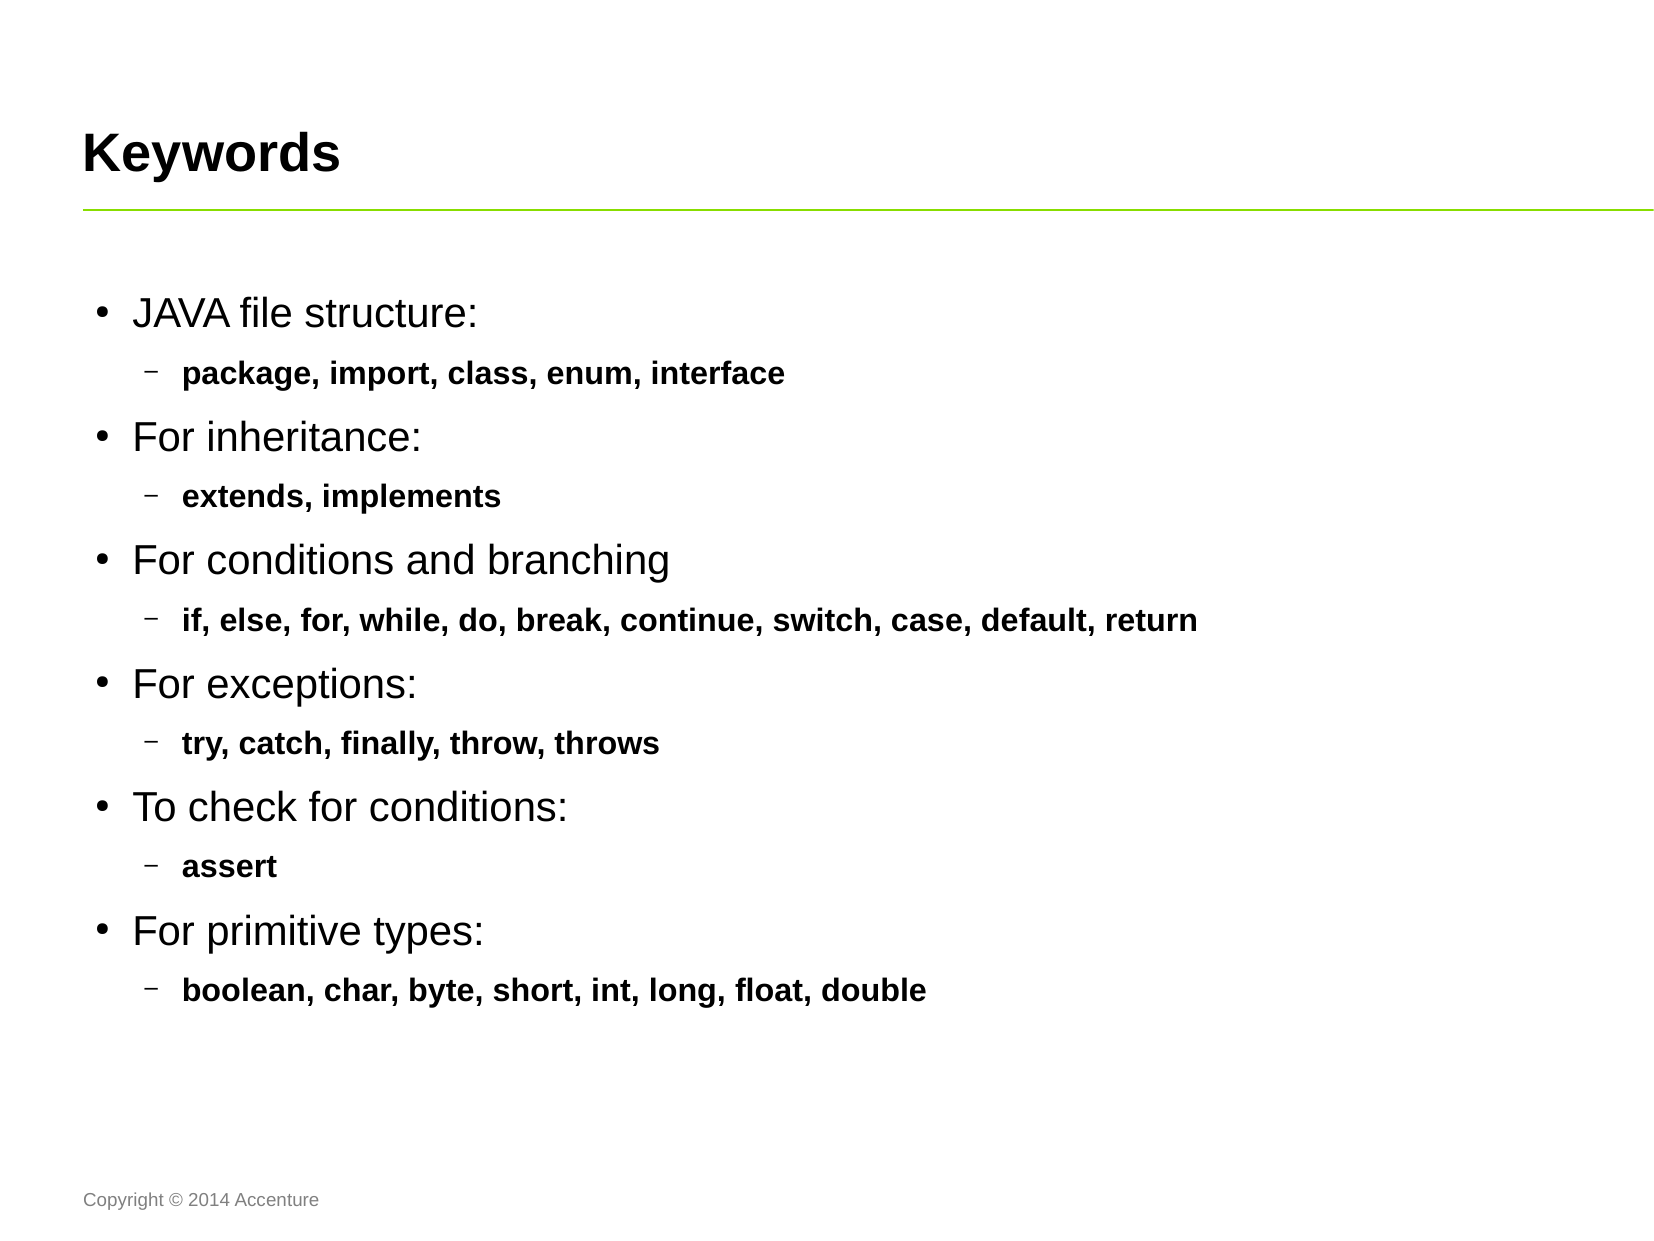

# Keywords
JAVA file structure:
package, import, class, enum, interface
For inheritance:
extends, implements
For conditions and branching
if, else, for, while, do, break, continue, switch, case, default, return
For exceptions:
try, catch, finally, throw, throws
To check for conditions:
assert
For primitive types:
boolean, char, byte, short, int, long, float, double